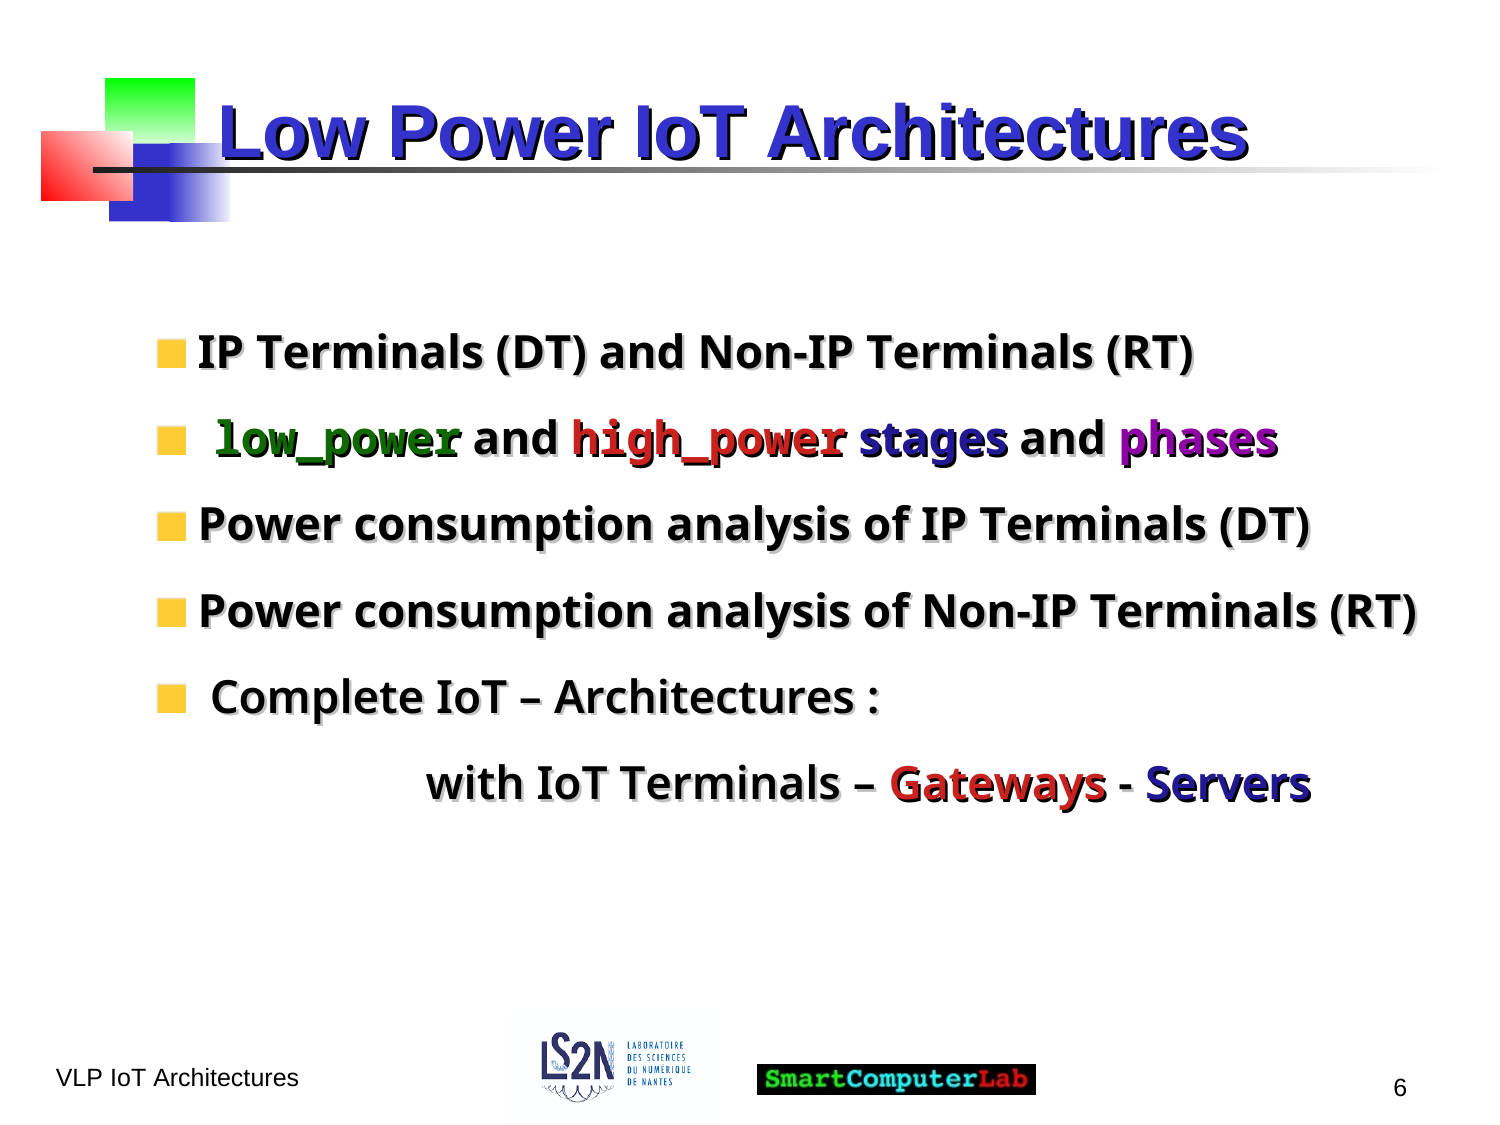

# Low Power IoT Architectures
 IP Terminals (DT) and Non-IP Terminals (RT)
 low_power and high_power stages and phases
 Power consumption analysis of IP Terminals (DT)
 Power consumption analysis of Non-IP Terminals (RT)
 Complete IoT – Architectures :
 with IoT Terminals – Gateways - Servers
6